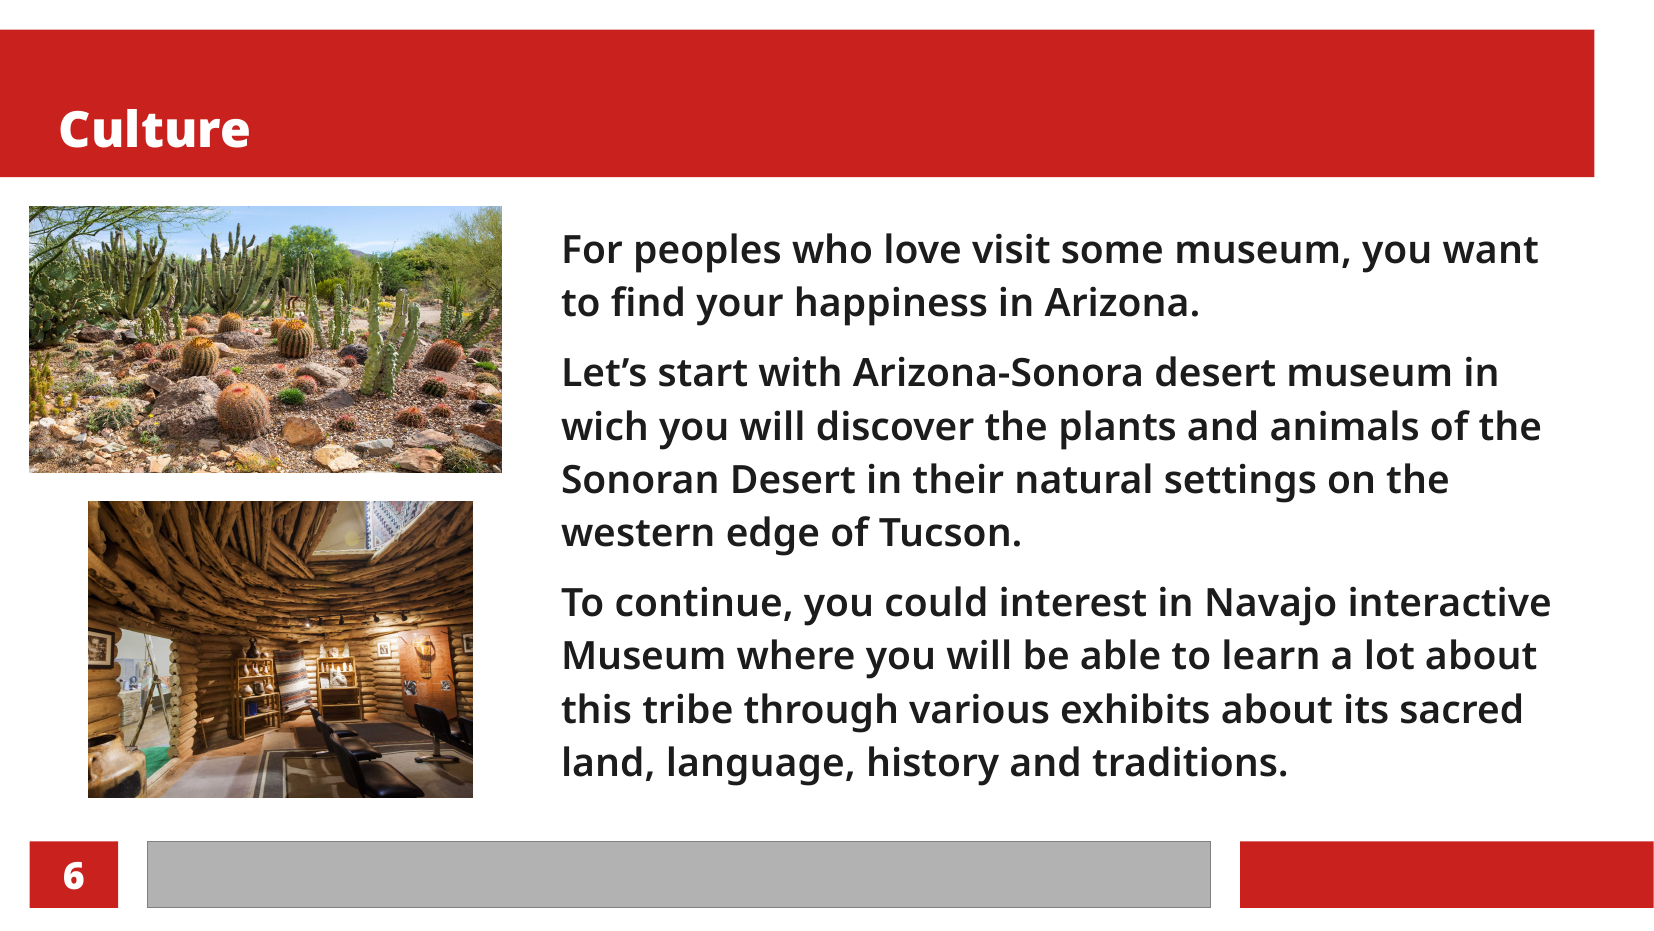

# Culture
For peoples who love visit some museum, you want to find your happiness in Arizona.
Let’s start with Arizona-Sonora desert museum in wich you will discover the plants and animals of the Sonoran Desert in their natural settings on the western edge of Tucson.
To continue, you could interest in Navajo interactive Museum where you will be able to learn a lot about this tribe through various exhibits about its sacred land, language, history and traditions.
6